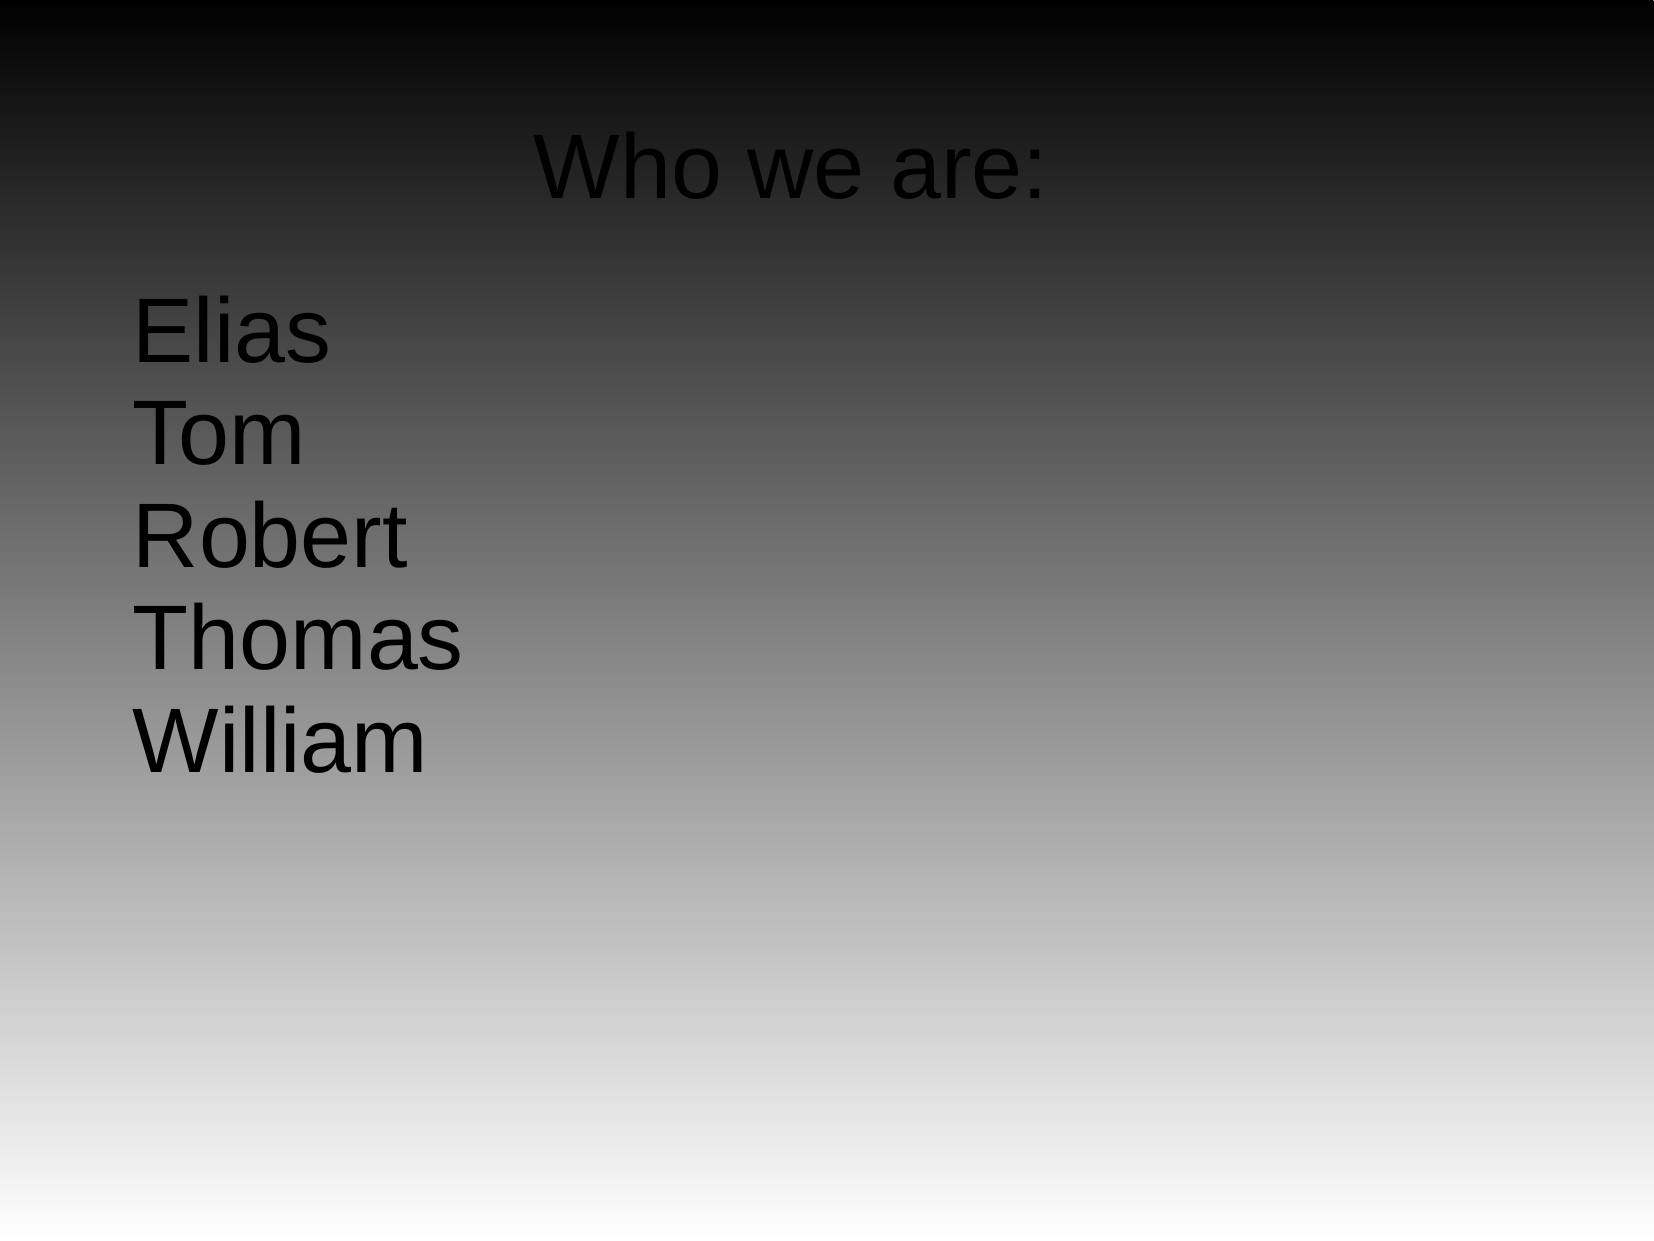

# Who we are:
Elias
Tom
Robert
Thomas
William